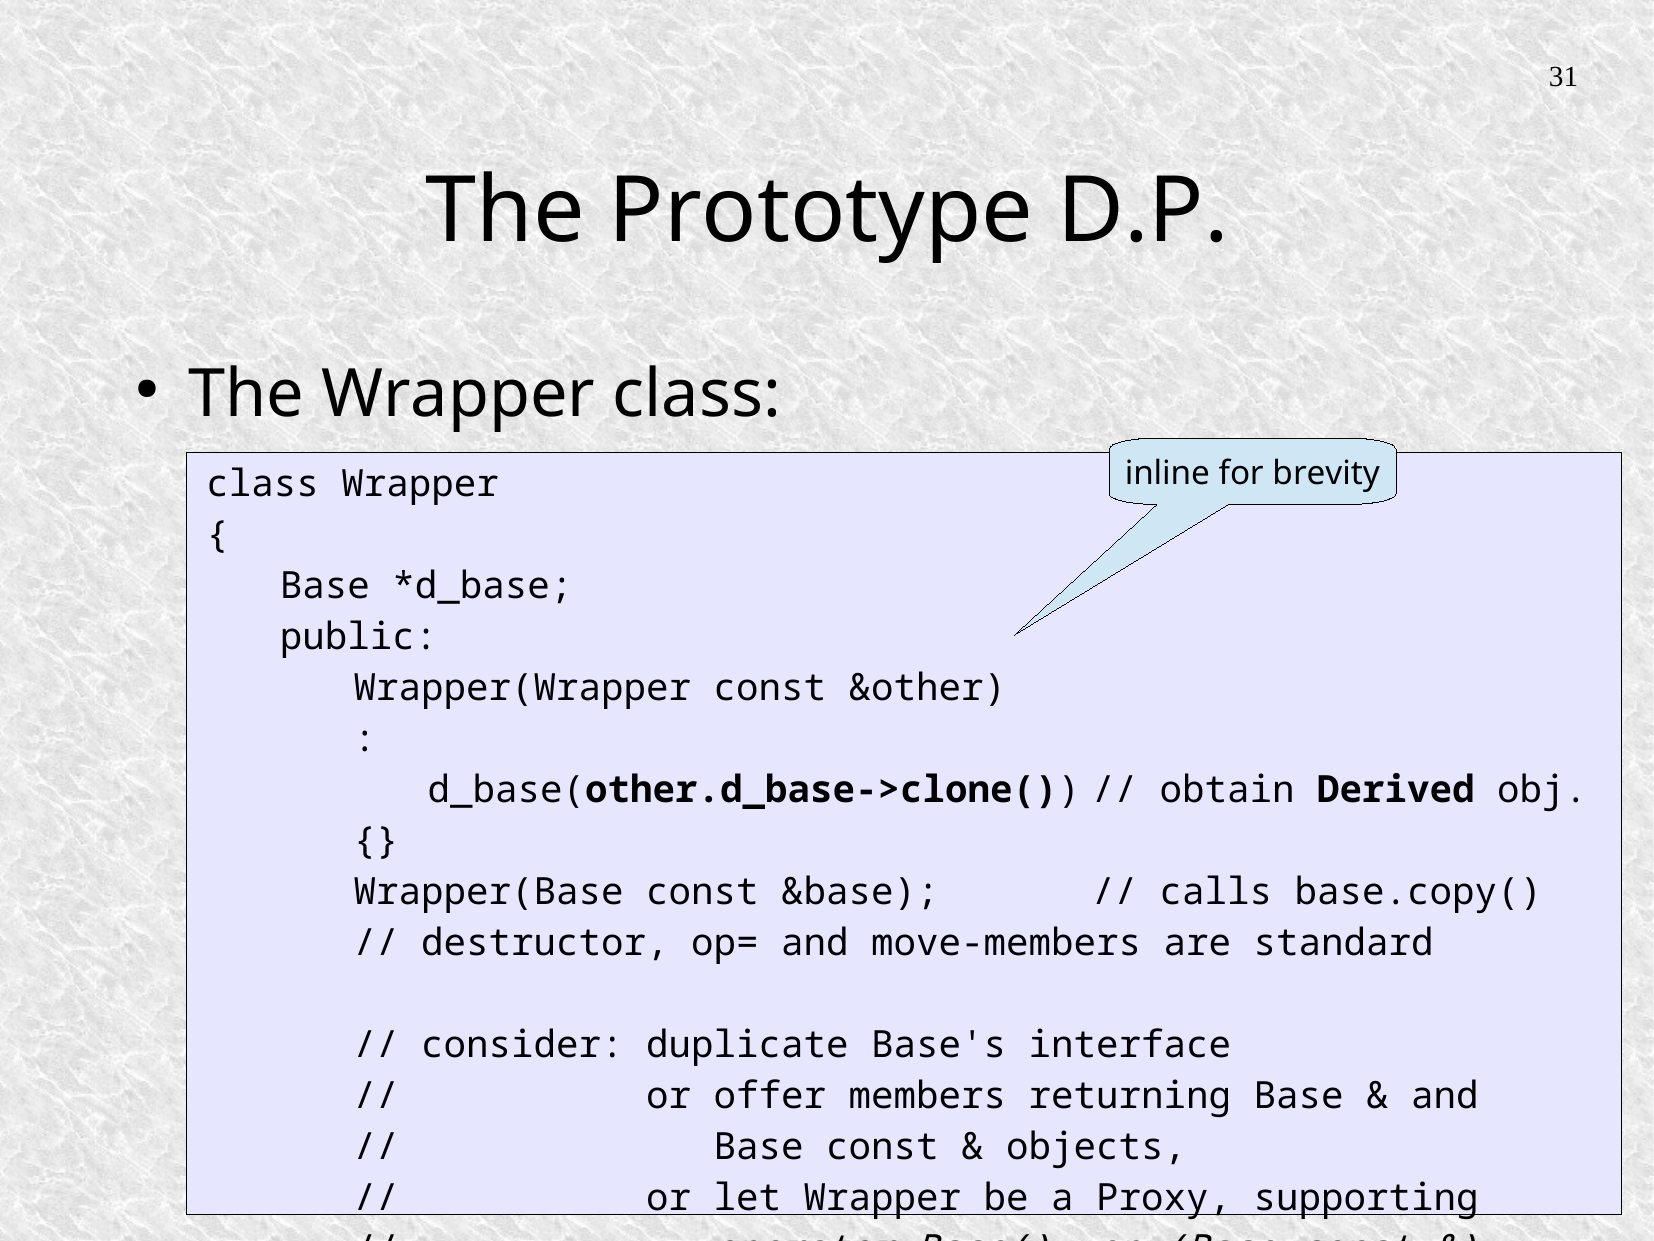

31
# The Prototype D.P.
The Wrapper class:
inline for brevity
class Wrapper
{
	Base *d_base;
	public:
		Wrapper(Wrapper const &other)
		:
			d_base(other.d_base->clone())	// obtain Derived obj.
		{}
		Wrapper(Base const &base);			// calls base.copy()
		// destructor, op= and move-members are standard
		// consider: duplicate Base's interface
		// or offer members returning Base & and
		// Base const & objects,
		// or let Wrapper be a Proxy, supporting
		// operator Base(), op=(Base const &)
};